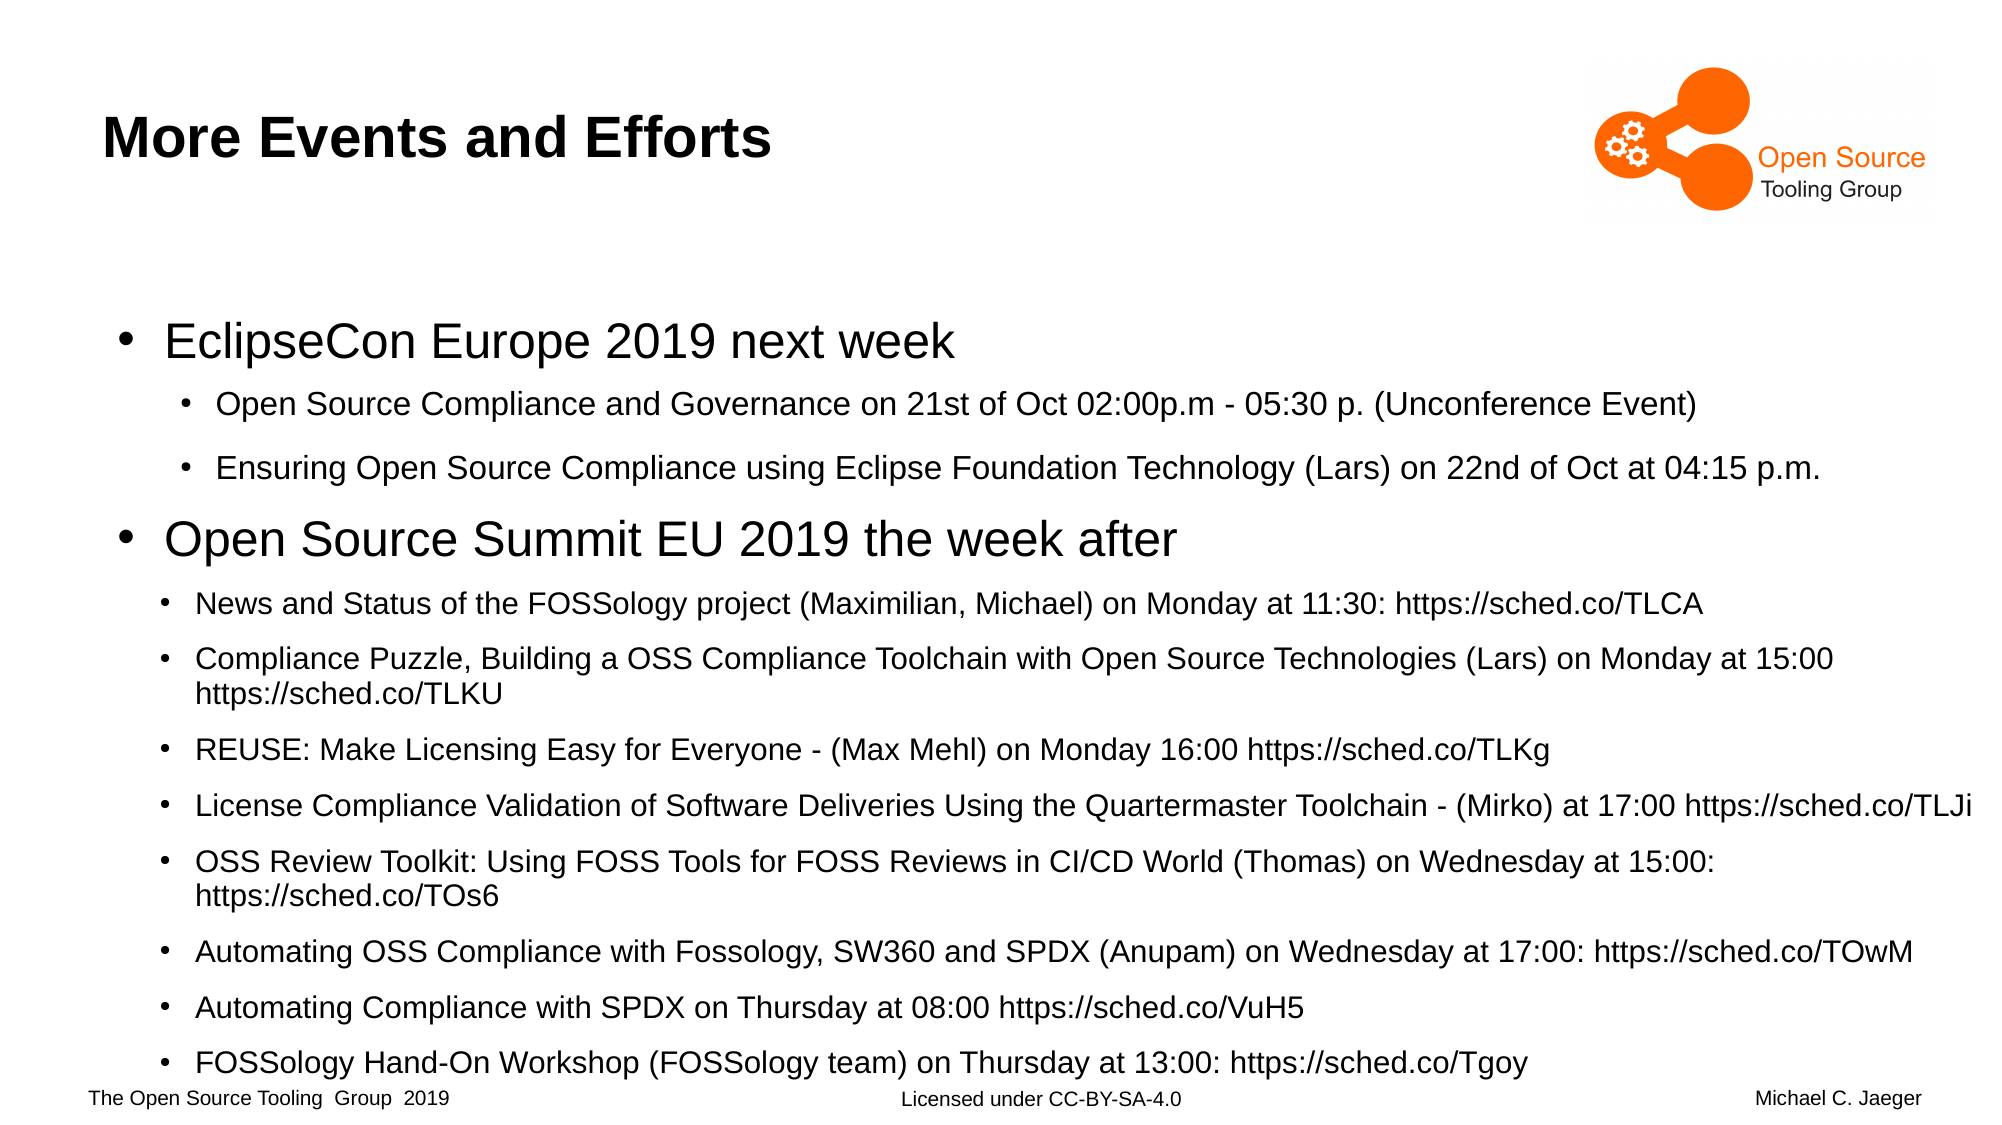

# More Events and Efforts
EclipseCon Europe 2019 next week
Open Source Summit EU 2019 the week after
Open Source Compliance and Governance on 21st of Oct 02:00p.m - 05:30 p. (Unconference Event)
Ensuring Open Source Compliance using Eclipse Foundation Technology (Lars) on 22nd of Oct at 04:15 p.m.
News and Status of the FOSSology project (Maximilian, Michael) on Monday at 11:30: https://sched.co/TLCA
Compliance Puzzle, Building a OSS Compliance Toolchain with Open Source Technologies (Lars) on Monday at 15:00 https://sched.co/TLKU
REUSE: Make Licensing Easy for Everyone - (Max Mehl) on Monday 16:00 https://sched.co/TLKg
License Compliance Validation of Software Deliveries Using the Quartermaster Toolchain - (Mirko) at 17:00 https://sched.co/TLJi
OSS Review Toolkit: Using FOSS Tools for FOSS Reviews in CI/CD World (Thomas) on Wednesday at 15:00: https://sched.co/TOs6
Automating OSS Compliance with Fossology, SW360 and SPDX (Anupam) on Wednesday at 17:00: https://sched.co/TOwM
Automating Compliance with SPDX on Thursday at 08:00 https://sched.co/VuH5
FOSSology Hand-On Workshop (FOSSology team) on Thursday at 13:00: https://sched.co/Tgoy